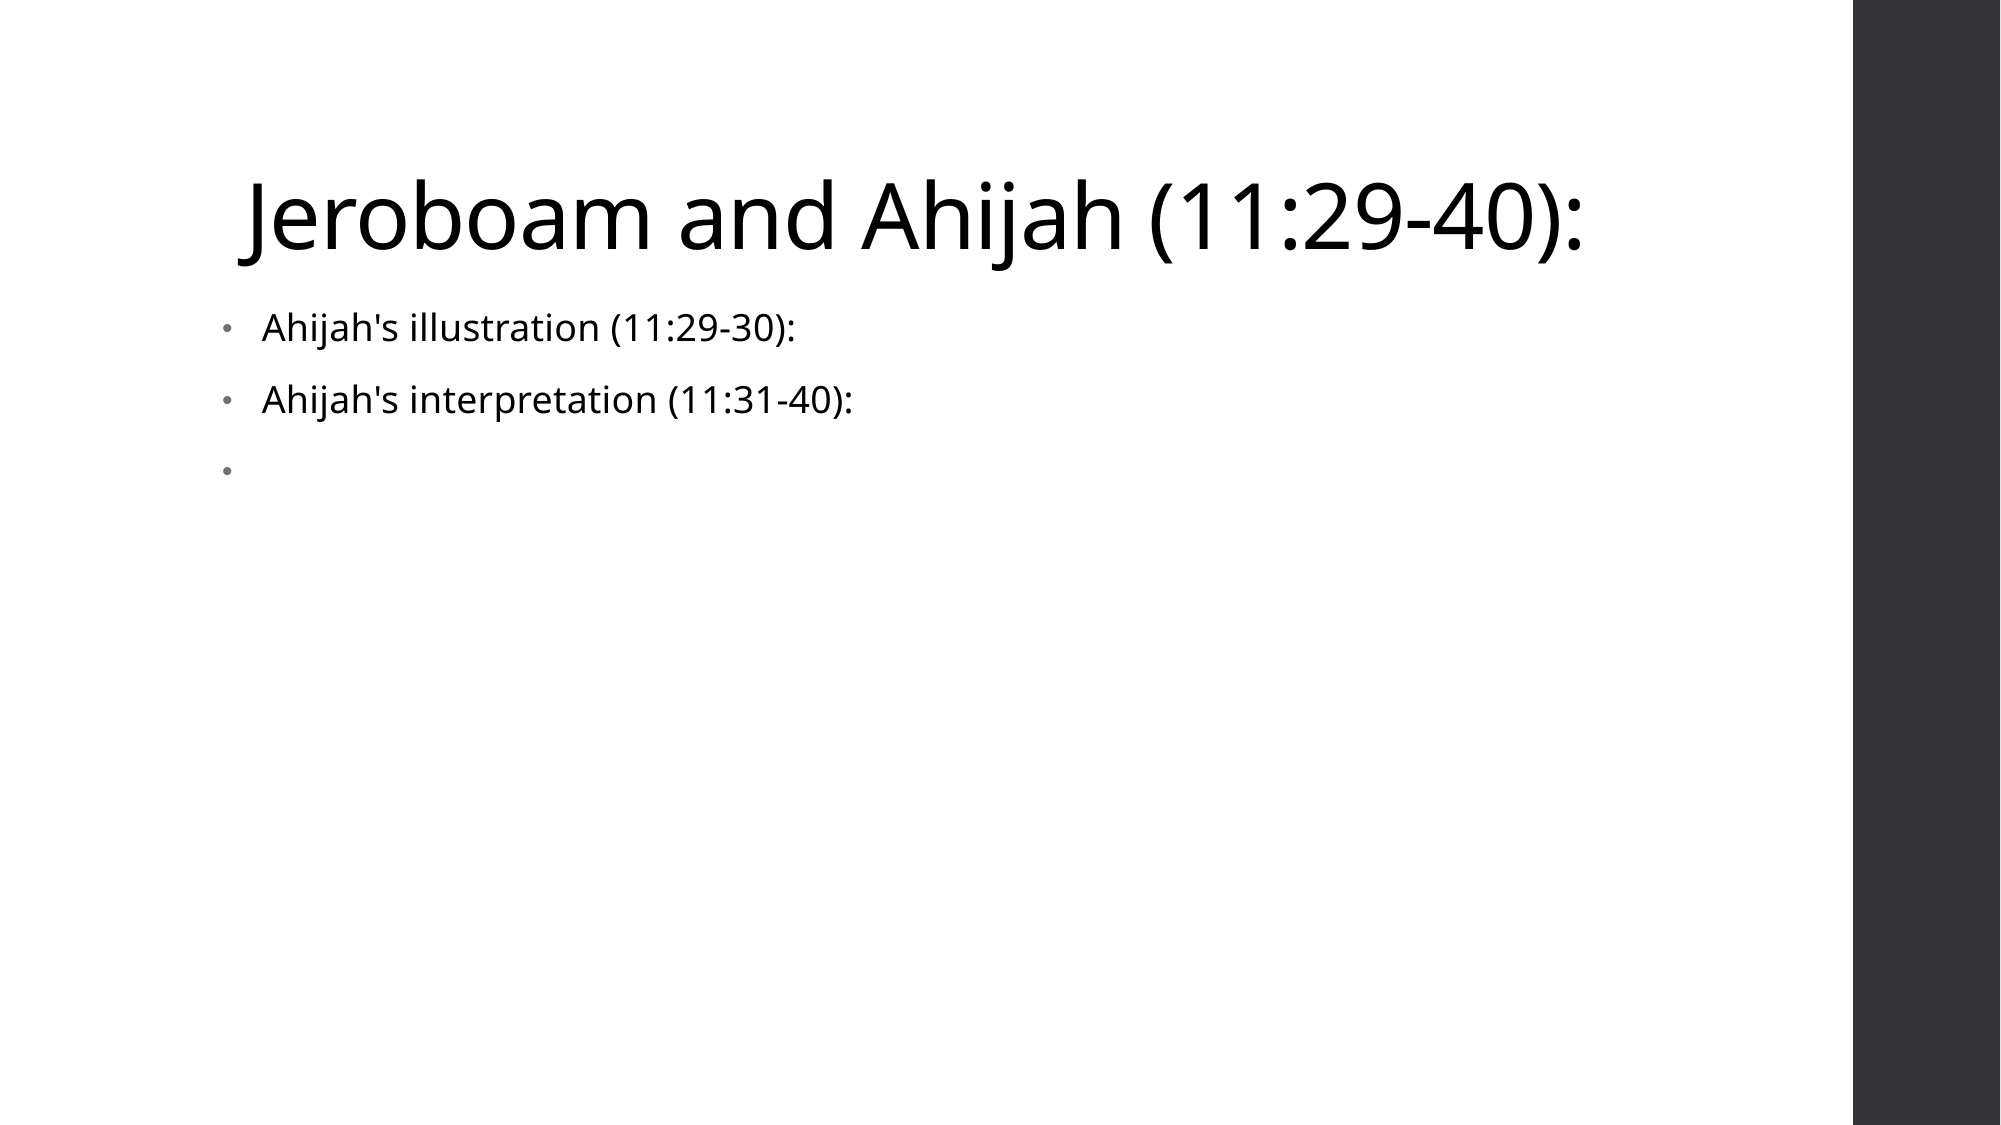

# Jeroboam and Ahijah (11:29-40):
 Ahijah's illustration (11:29-30):
 Ahijah's interpretation (11:31-40):